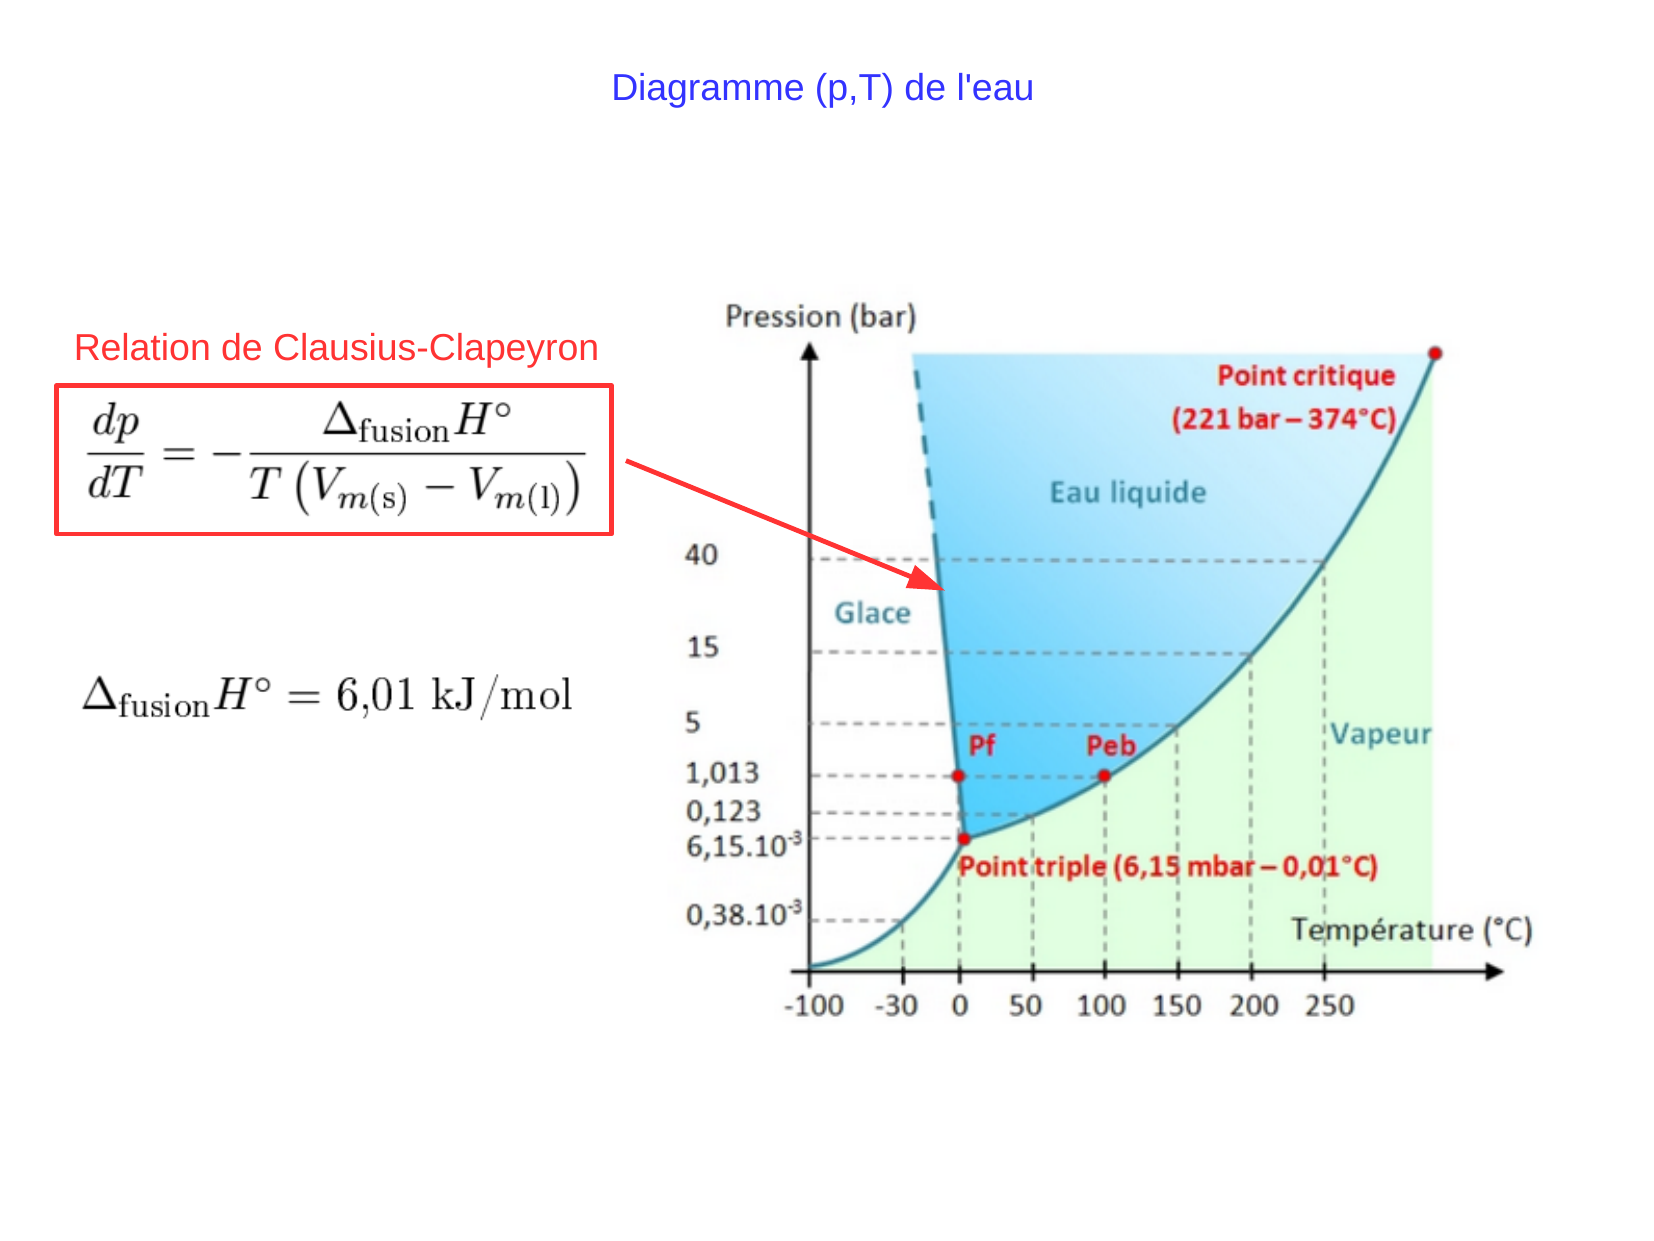

Diagramme (p,T) de l'eau
Relation de Clausius-Clapeyron